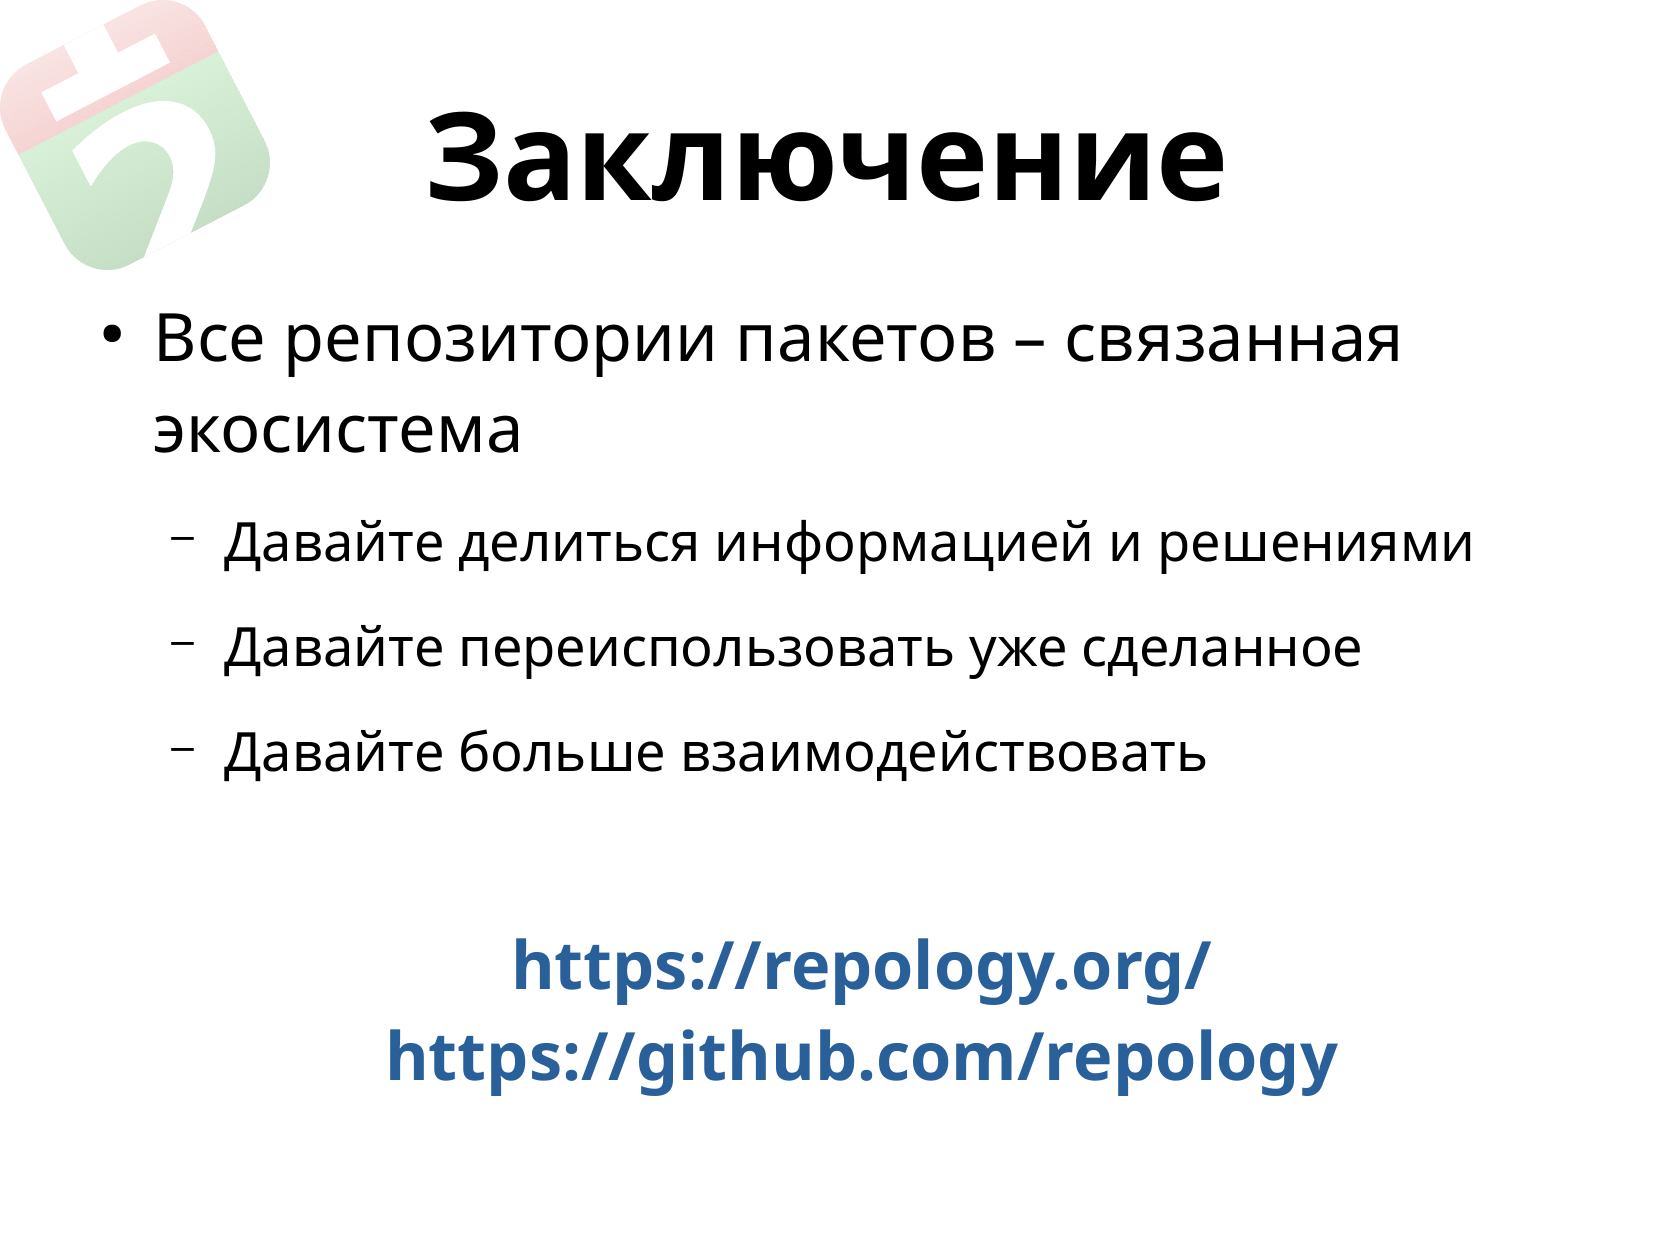

# Заключение
Все репозитории пакетов – связанная экосистема
Давайте делиться информацией и решениями
Давайте переиспользовать уже сделанное
Давайте больше взаимодействовать
https://repology.org/
https://github.com/repology